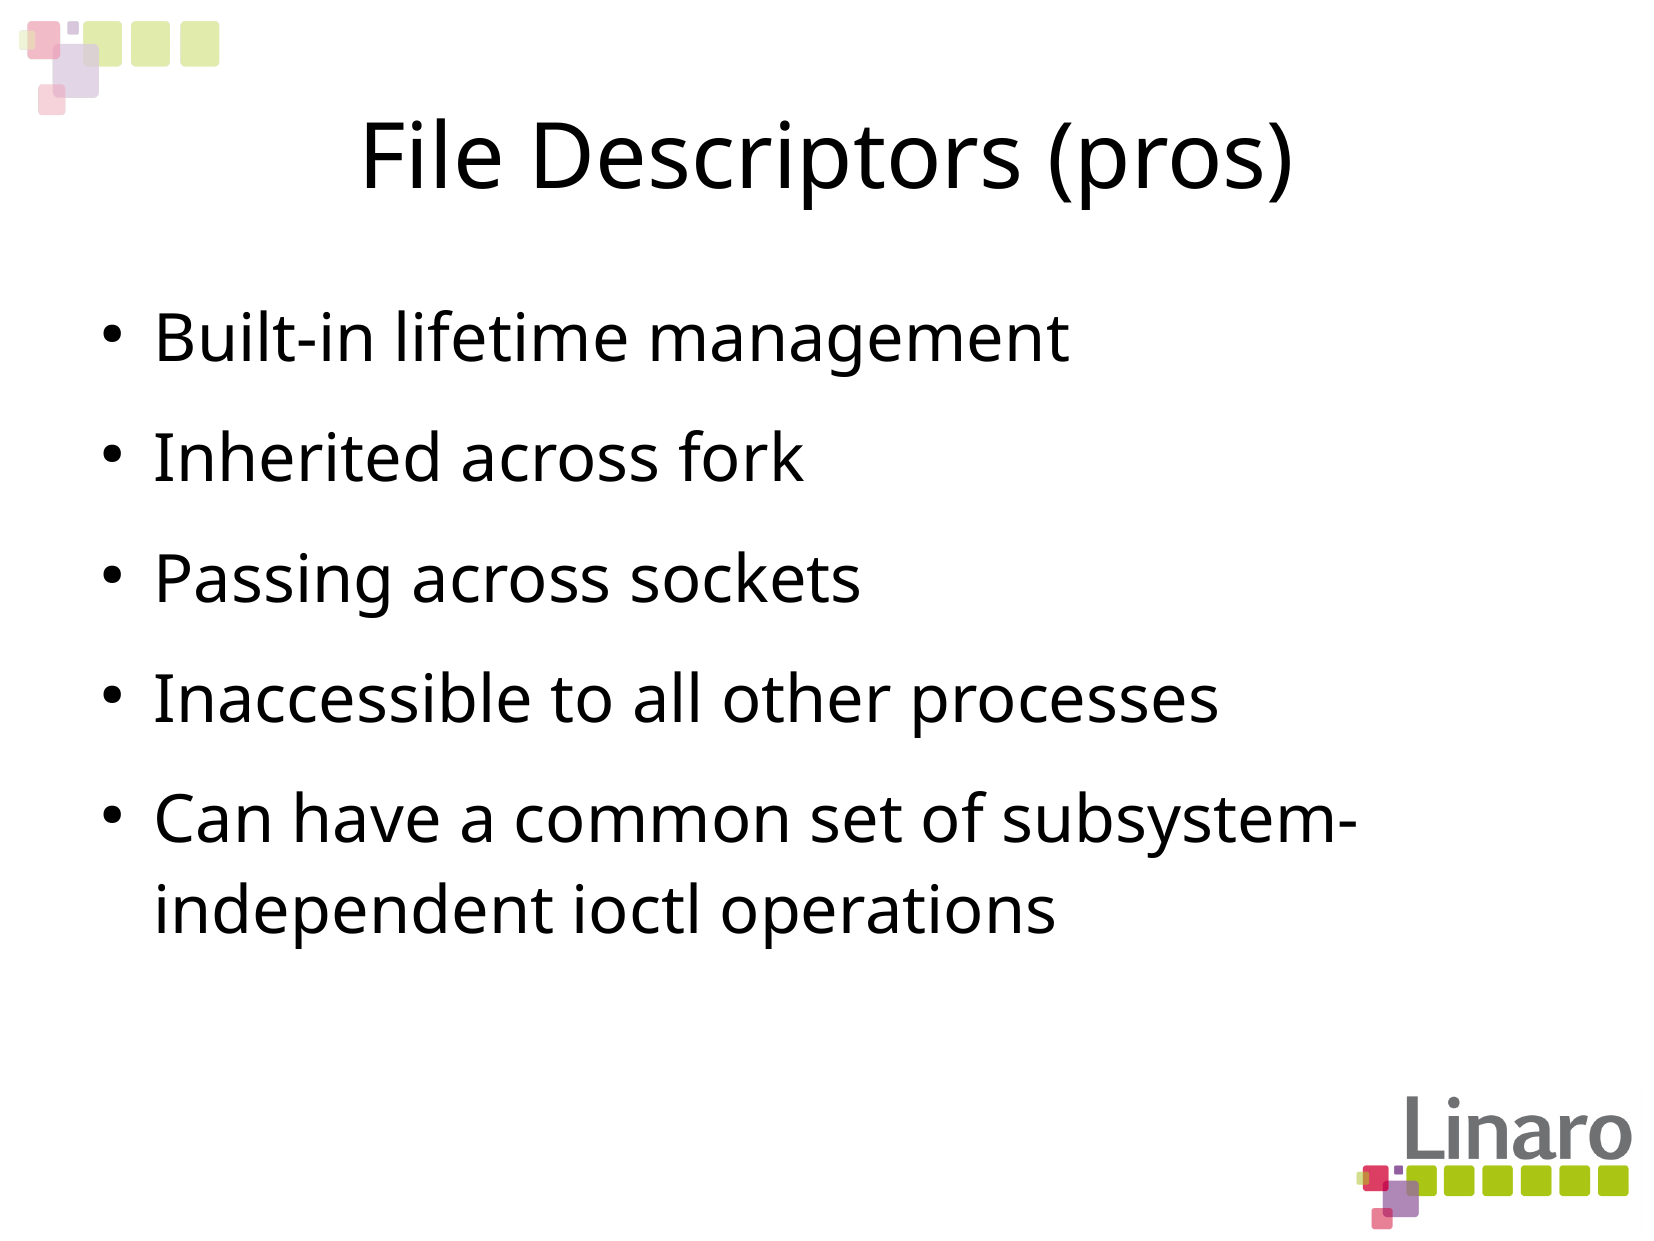

# File Descriptors (pros)
Built-in lifetime management
Inherited across fork
Passing across sockets
Inaccessible to all other processes
Can have a common set of subsystem-independent ioctl operations